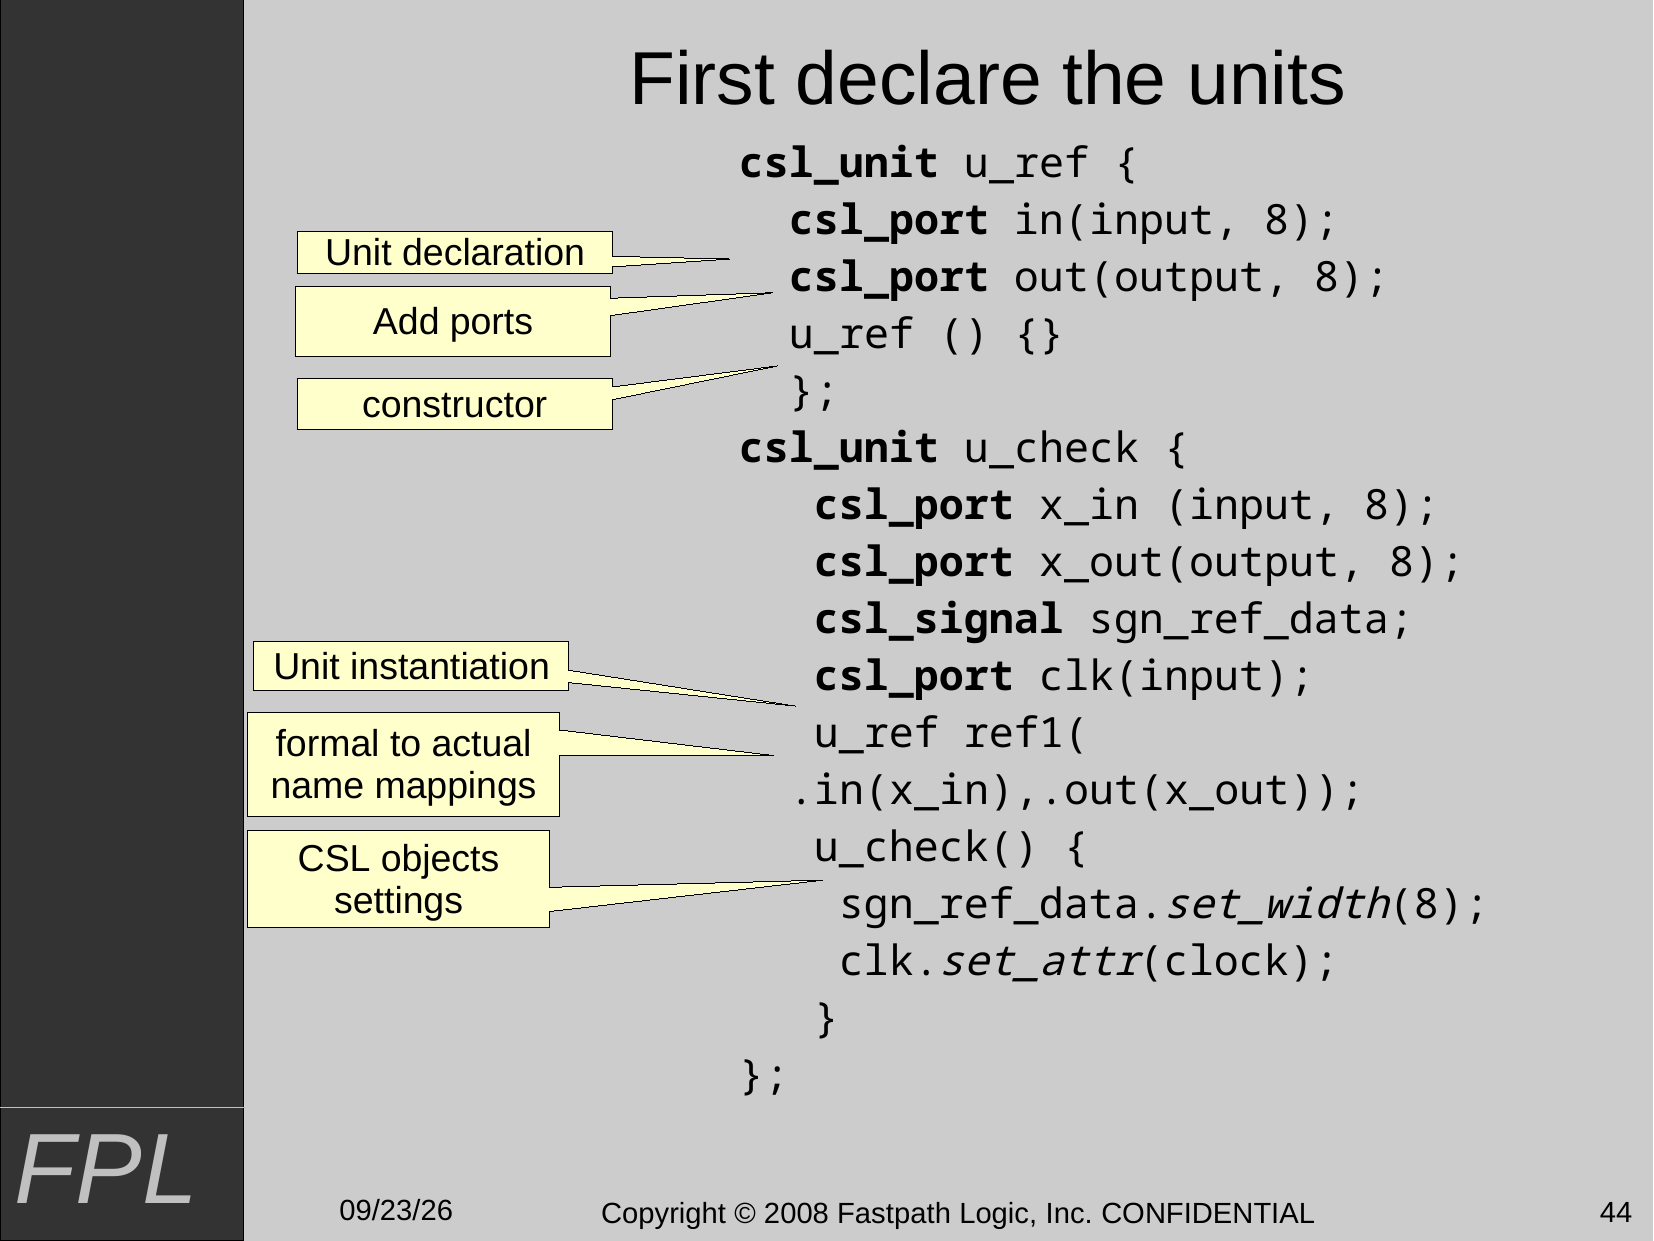

# First declare the units
csl_unit u_ref {
 csl_port in(input, 8);
 csl_port out(output, 8);
 u_ref () {}
 };
csl_unit u_check {
 csl_port x_in (input, 8);
 csl_port x_out(output, 8);
 csl_signal sgn_ref_data;
 csl_port clk(input);
 u_ref ref1(
 .in(x_in),.out(x_out));
 u_check() {
 sgn_ref_data.set_width(8);
 clk.set_attr(clock);
 }
};
Unit declaration
Add ports
constructor
Unit instantiation
formal to actual name mappings
CSL objects settings
44
© 2008 FASTPATH LOGIC INC.